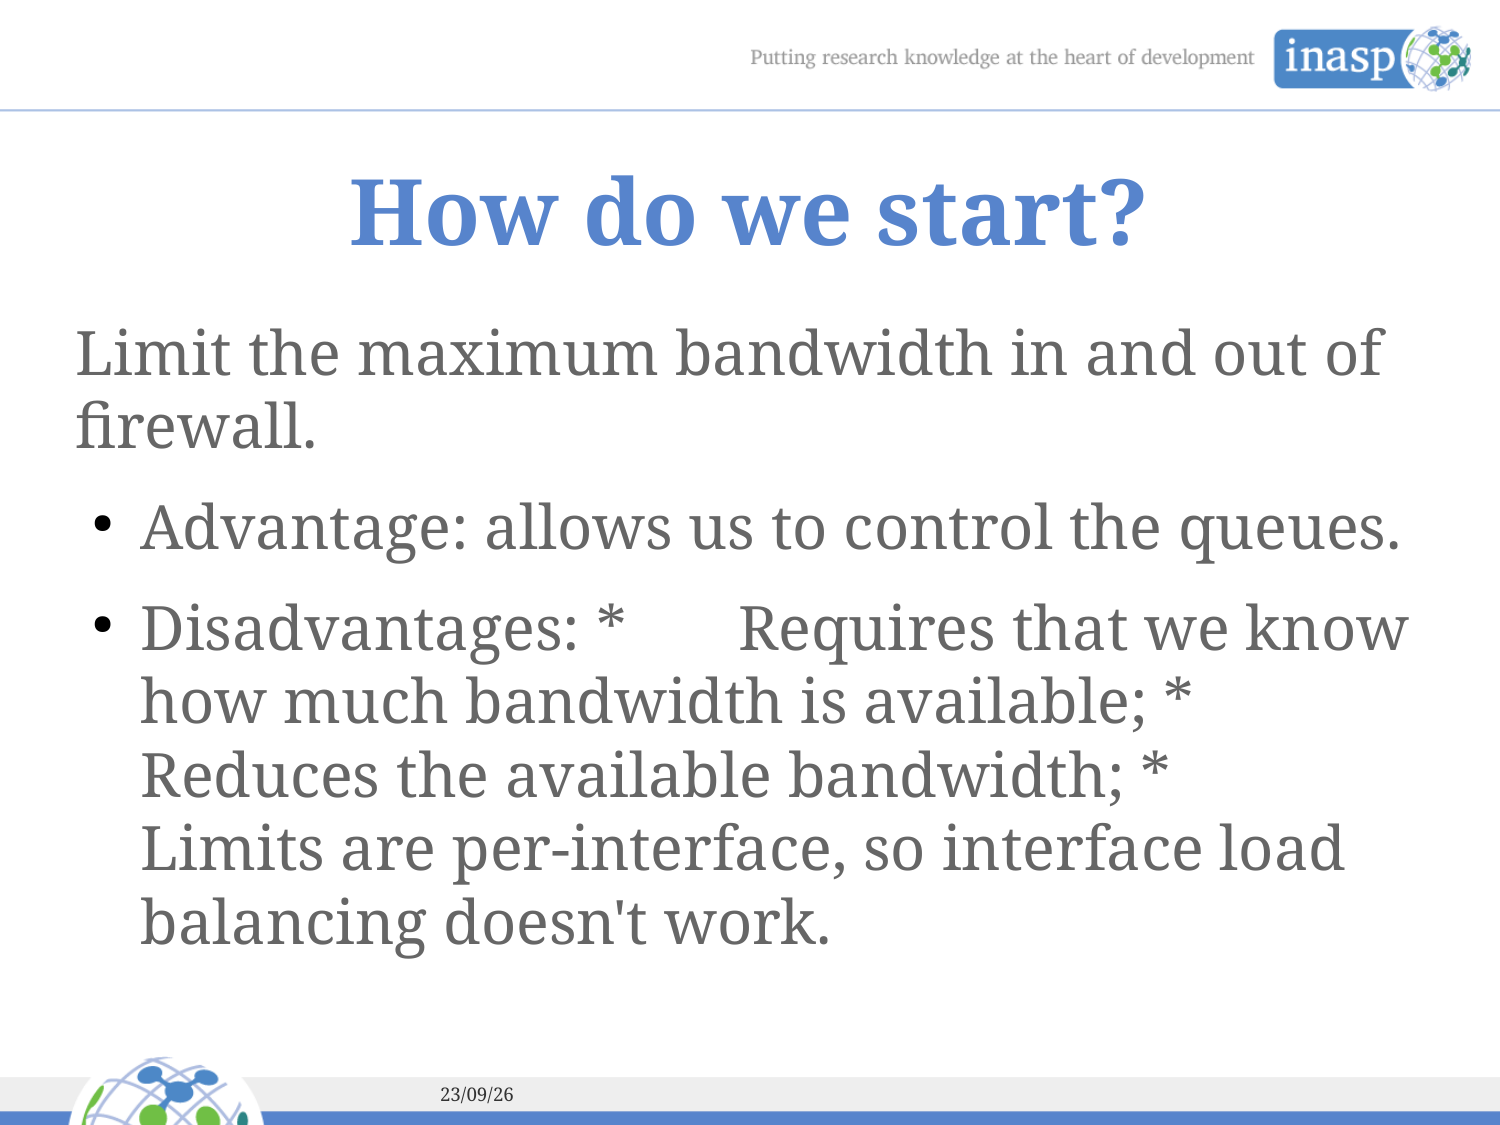

# How do we start?
Limit the maximum bandwidth in and out of firewall.
Advantage: allows us to control the queues.
Disadvantages: * Requires that we know how much bandwidth is available; * Reduces the available bandwidth; * Limits are per-interface, so interface load balancing doesn't work.